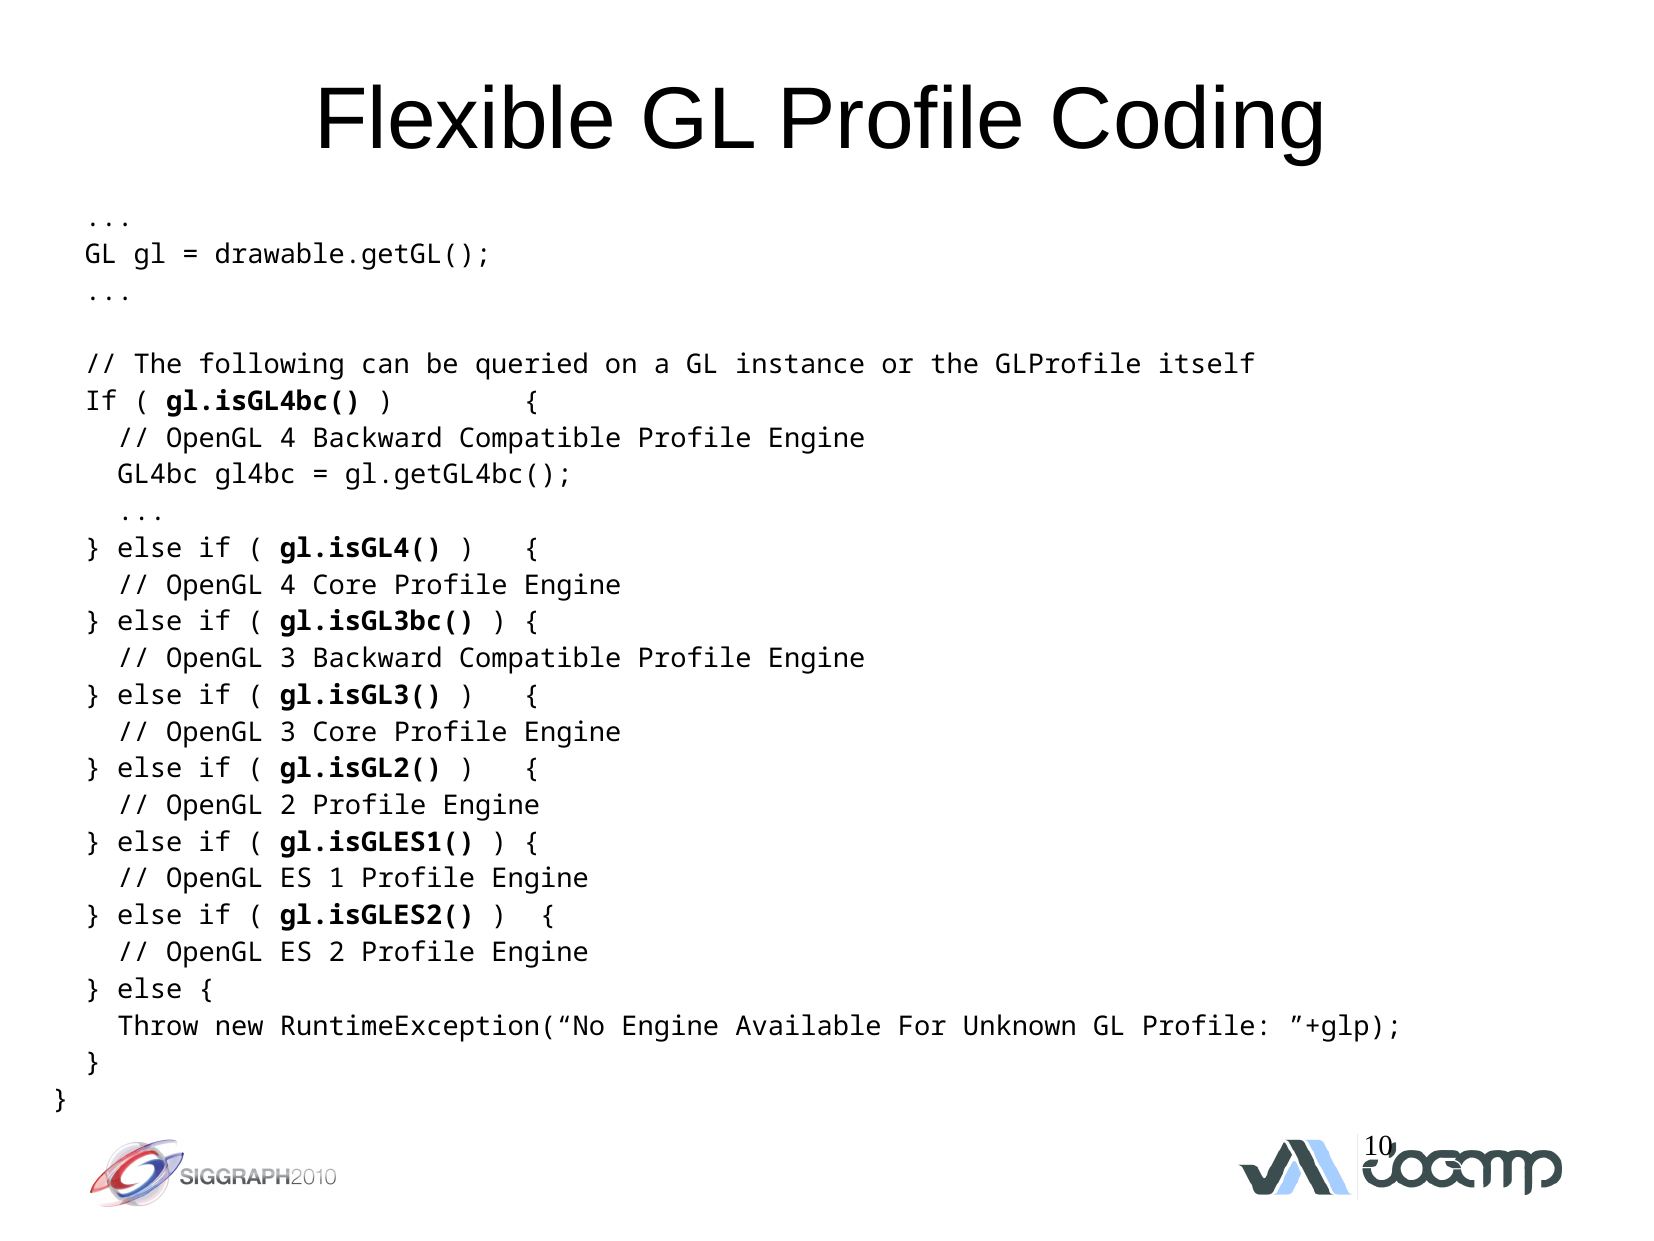

# Flexible GL Profile Coding
 ...
 GL gl = drawable.getGL();
 ...
 // The following can be queried on a GL instance or the GLProfile itself
 If ( gl.isGL4bc() ) {
 // OpenGL 4 Backward Compatible Profile Engine
 GL4bc gl4bc = gl.getGL4bc();
 ...
 } else if ( gl.isGL4() ) {
 // OpenGL 4 Core Profile Engine
 } else if ( gl.isGL3bc() ) {
 // OpenGL 3 Backward Compatible Profile Engine
 } else if ( gl.isGL3() ) {
 // OpenGL 3 Core Profile Engine
 } else if ( gl.isGL2() ) {
 // OpenGL 2 Profile Engine
 } else if ( gl.isGLES1() ) {
 // OpenGL ES 1 Profile Engine
 } else if ( gl.isGLES2() ) {
 // OpenGL ES 2 Profile Engine
 } else {
 Throw new RuntimeException(“No Engine Available For Unknown GL Profile: ”+glp);
 }
}
10